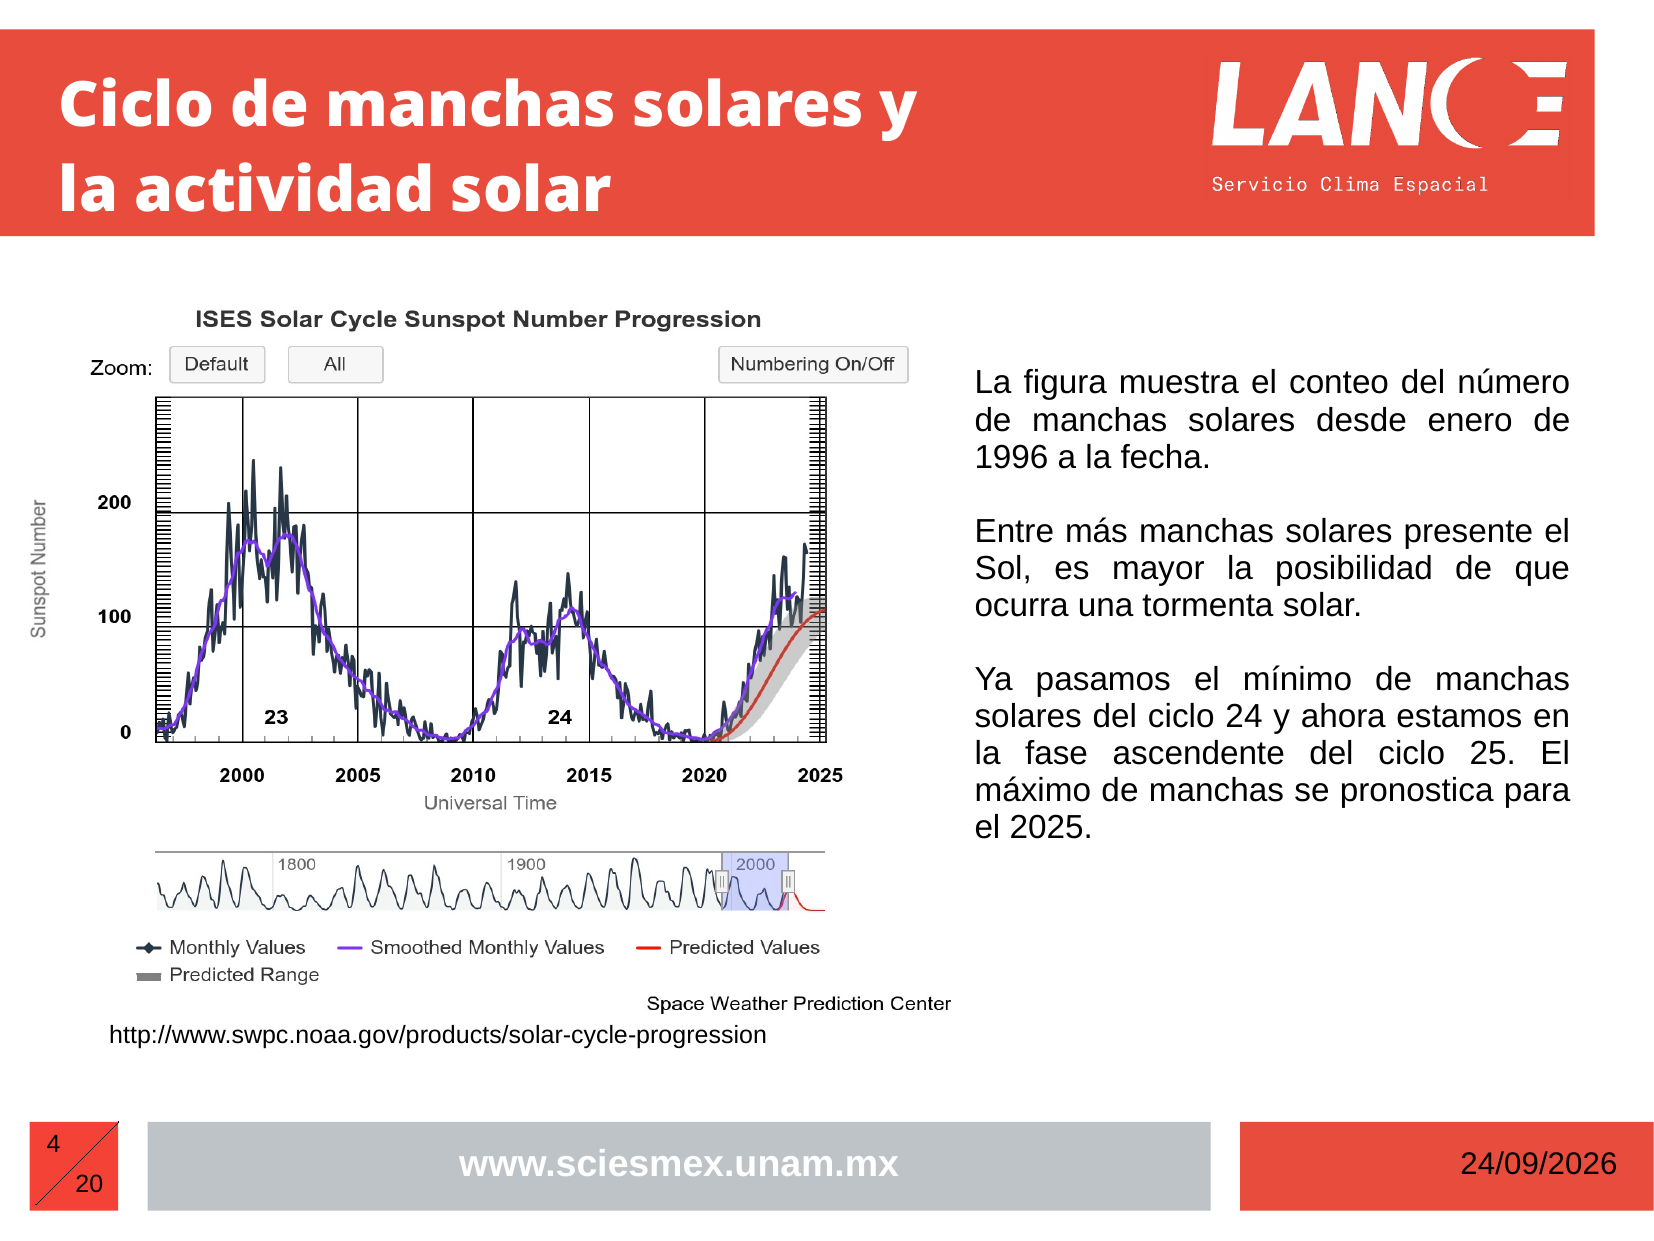

# Ciclo de manchas solares y la actividad solar
La figura muestra el conteo del número de manchas solares desde enero de 1996 a la fecha.
Entre más manchas solares presente el Sol, es mayor la posibilidad de que ocurra una tormenta solar.
Ya pasamos el mínimo de manchas solares del ciclo 24 y ahora estamos en la fase ascendente del ciclo 25. El máximo de manchas se pronostica para el 2025.
http://www.swpc.noaa.gov/products/solar-cycle-progression
www.sciesmex.unam.mx
20